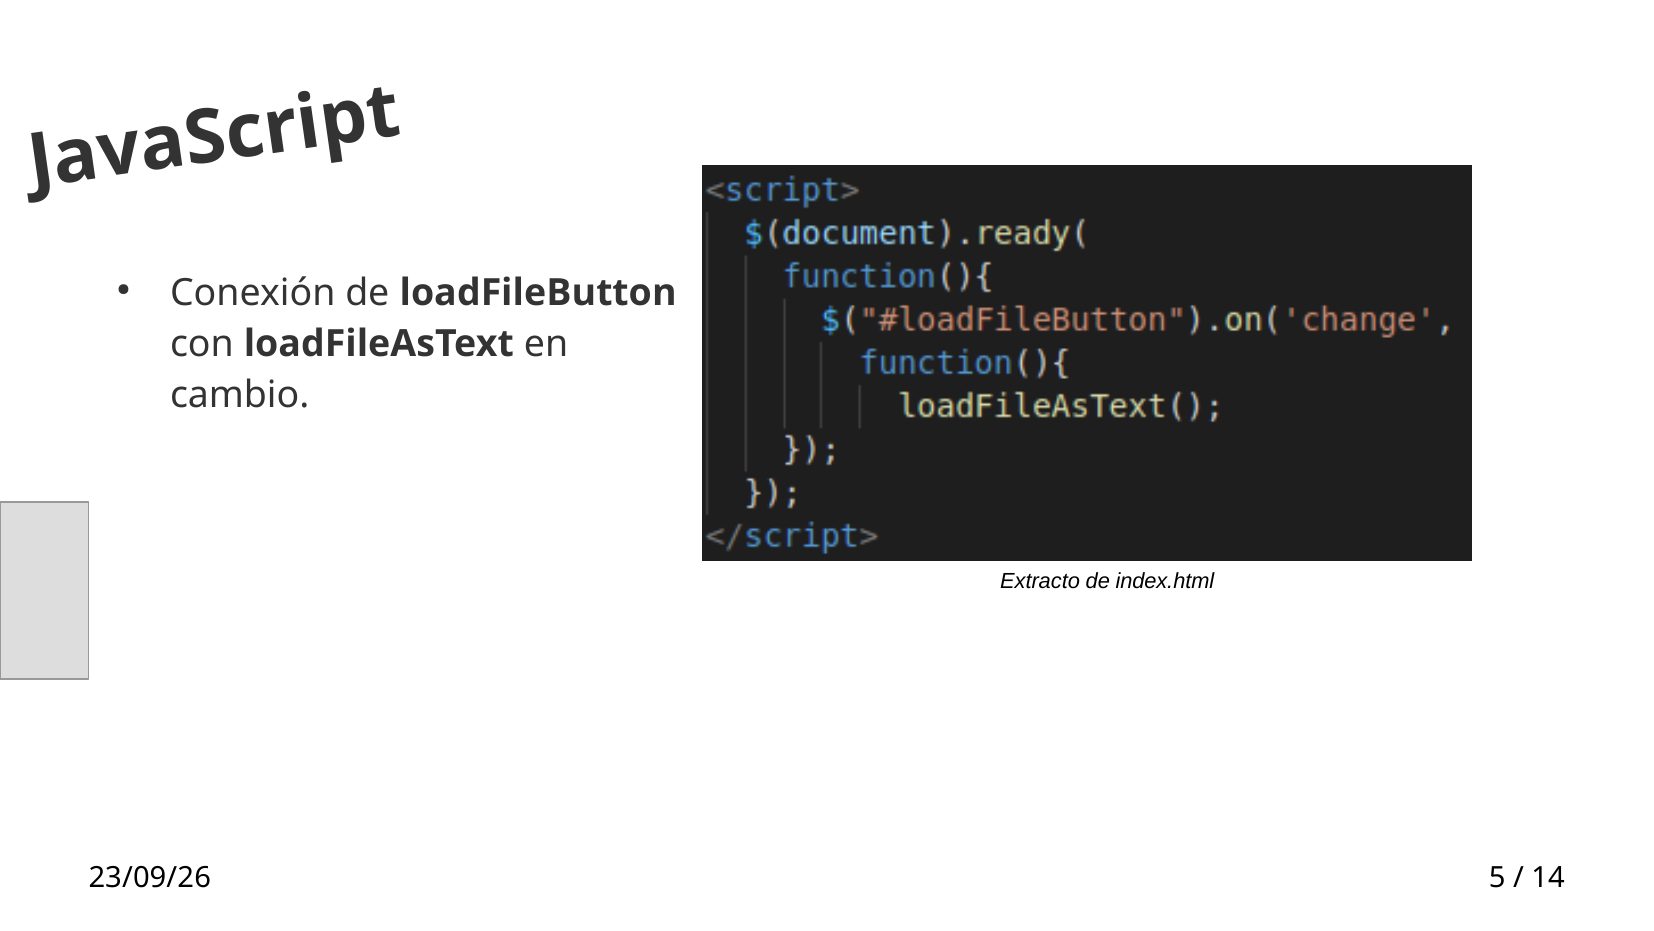

# JavaScript
Conexión de loadFileButton con loadFileAsText en cambio.
Extracto de index.html
5